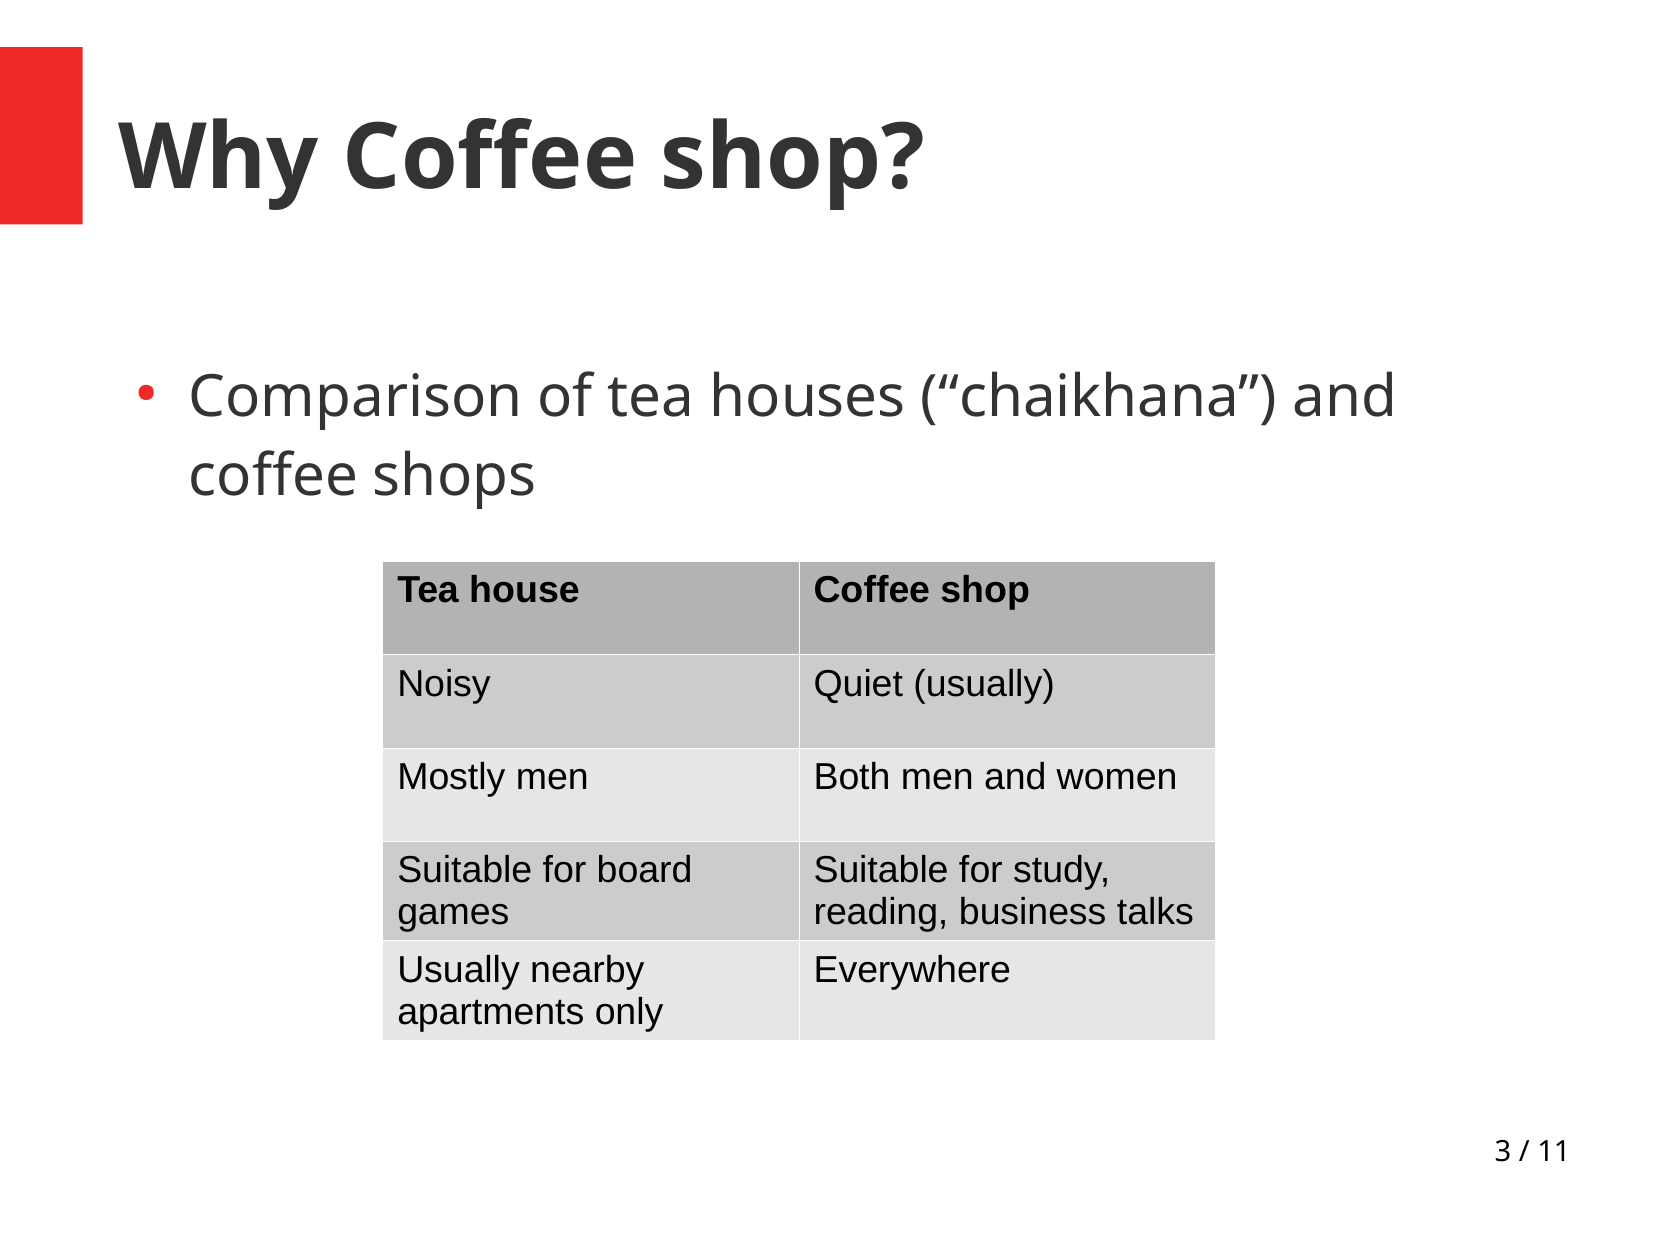

# Why Coffee shop?
Comparison of tea houses (“сhaikhana”) and coffee shops
| Tea house | Coffee shop |
| --- | --- |
| Noisy | Quiet (usually) |
| Mostly men | Both men and women |
| Suitable for board games | Suitable for study, reading, business talks |
| Usually nearby apartments only | Everywhere |
3